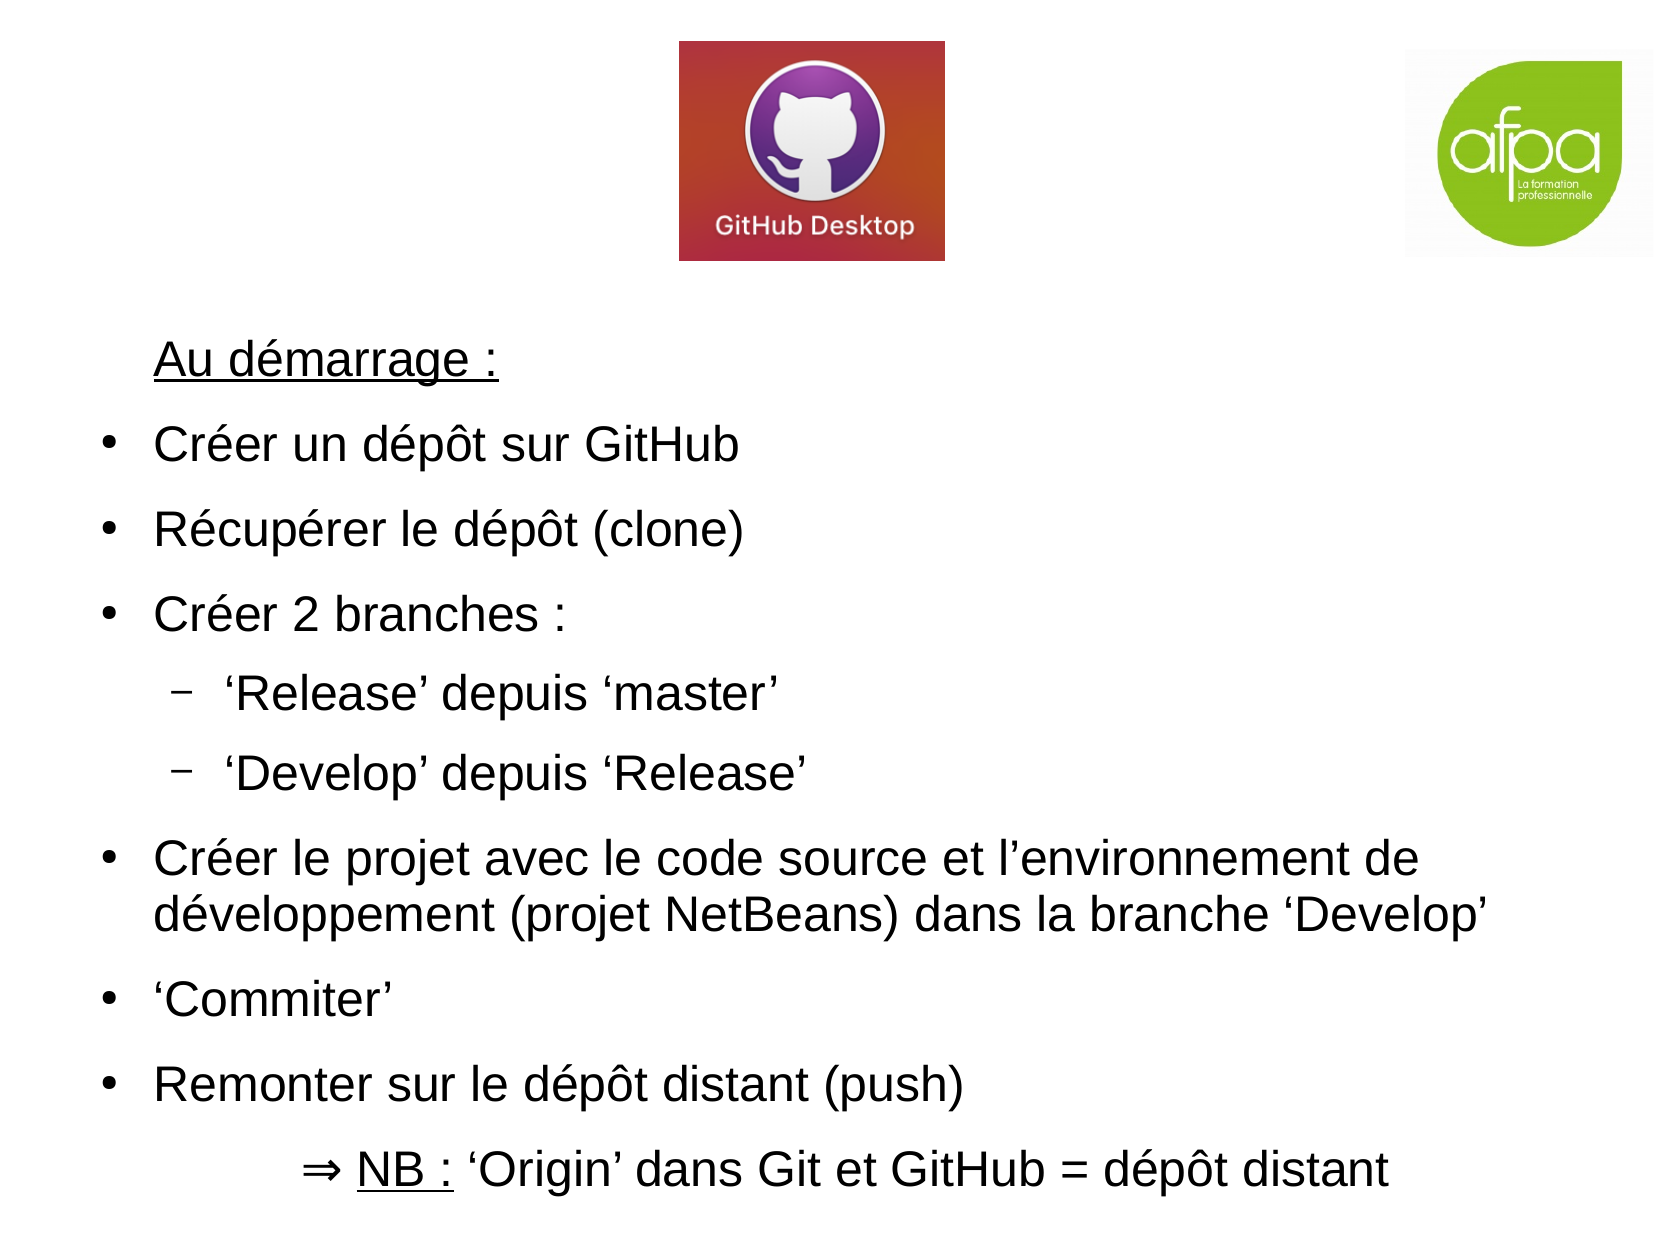

# Au démarrage :
Créer un dépôt sur GitHub
Récupérer le dépôt (clone)
Créer 2 branches :
‘Release’ depuis ‘master’
‘Develop’ depuis ‘Release’
Créer le projet avec le code source et l’environnement de développement (projet NetBeans) dans la branche ‘Develop’
‘Commiter’
Remonter sur le dépôt distant (push)
⇒ NB : ‘Origin’ dans Git et GitHub = dépôt distant